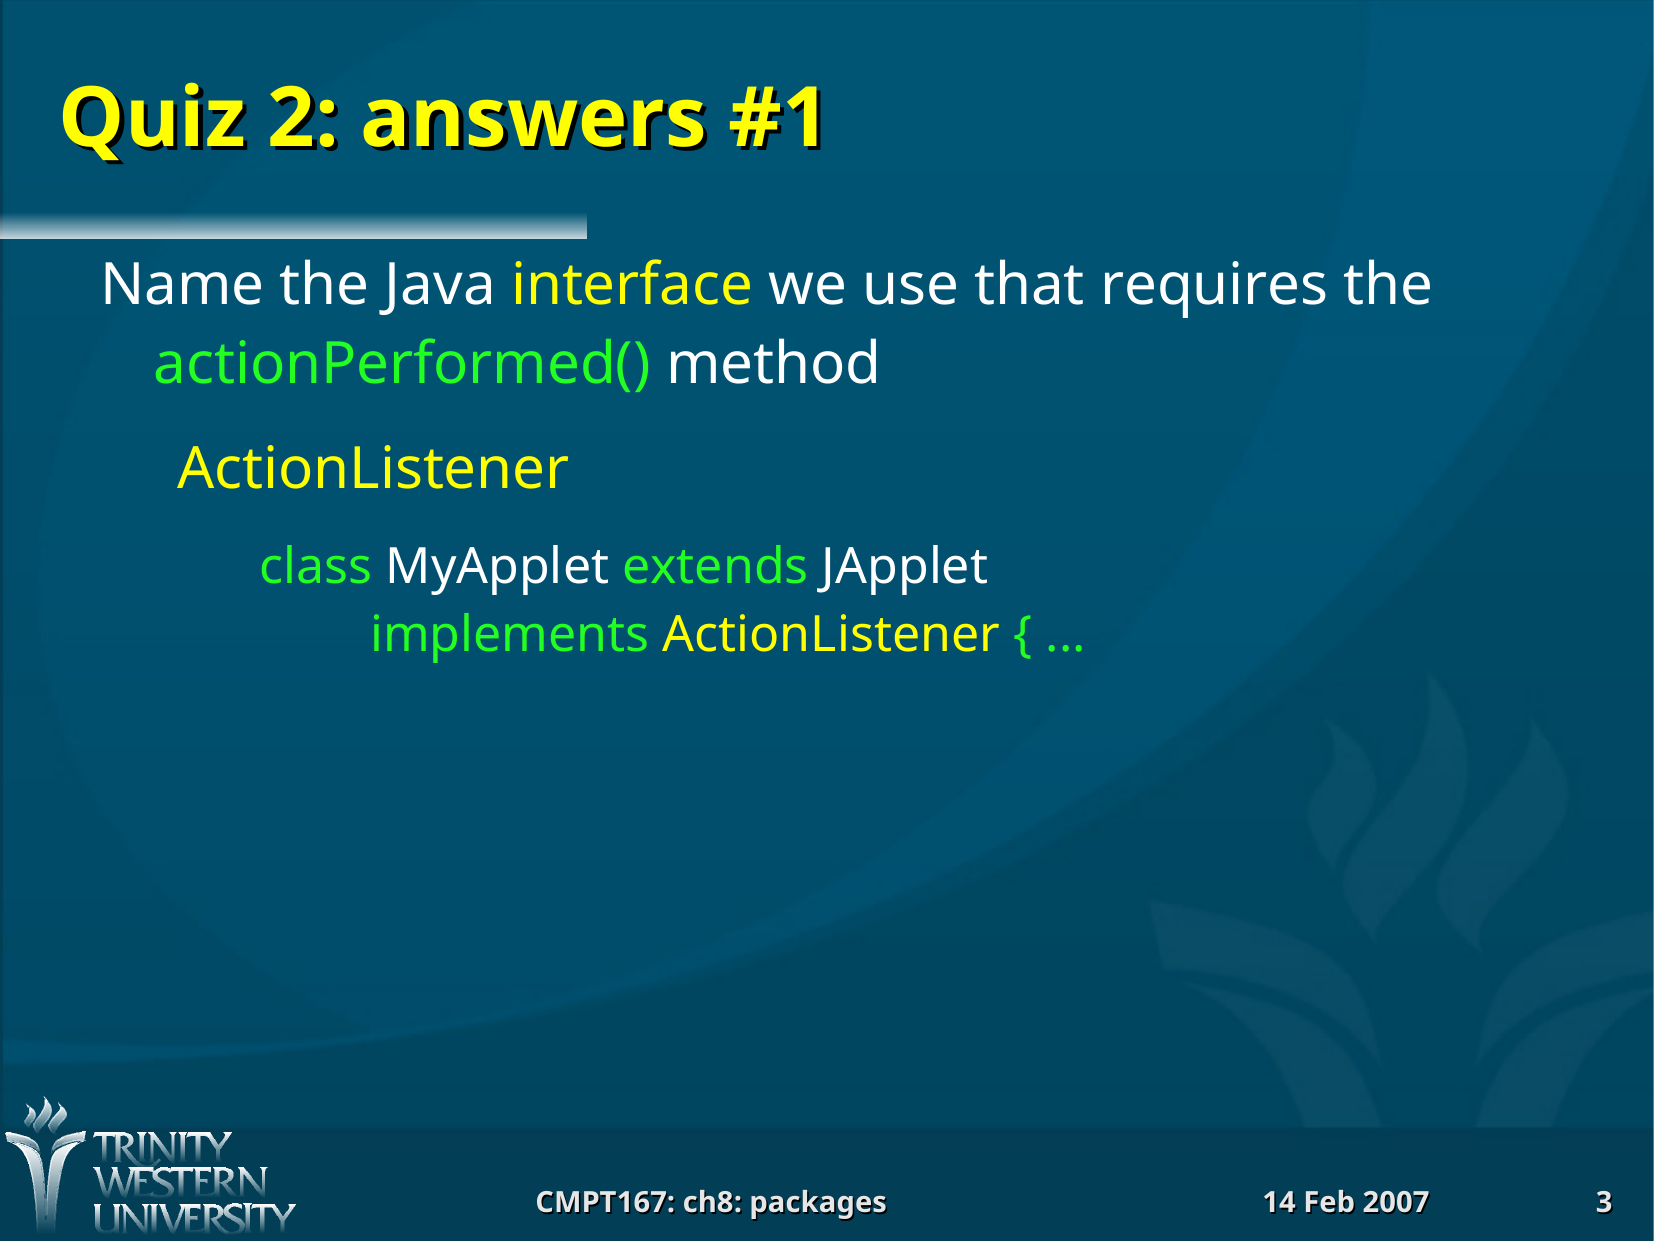

# Quiz 2: answers #1
Name the Java interface we use that requires the actionPerformed() method
ActionListener
class MyApplet extends JApplet
	implements ActionListener { ...
CMPT167: ch8: packages
14 Feb 2007
3